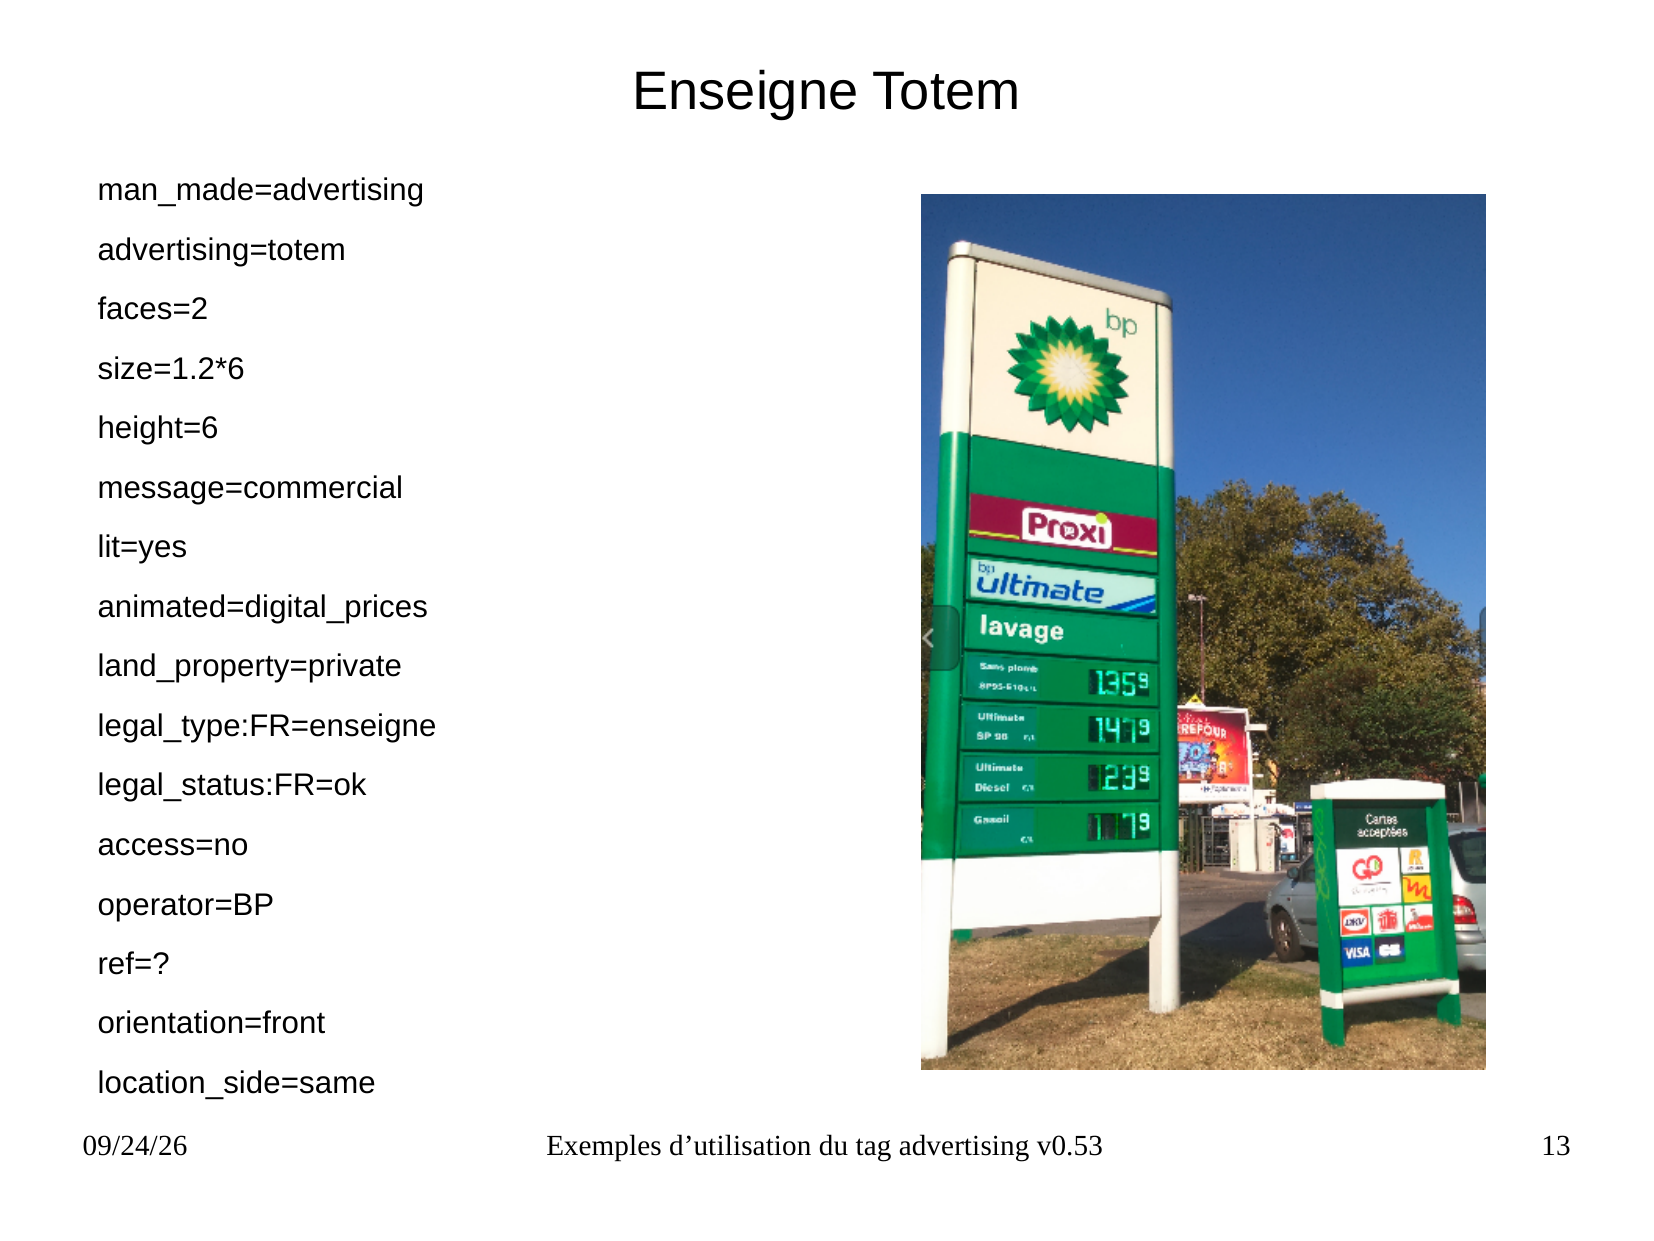

# Enseigne Totem
man_made=advertising
advertising=totem
faces=2
size=1.2*6
height=6
message=commercial
lit=yes
animated=digital_prices
land_property=private
legal_type:FR=enseigne
legal_status:FR=ok
access=no
operator=BP
ref=?
orientation=front
location_side=same
13